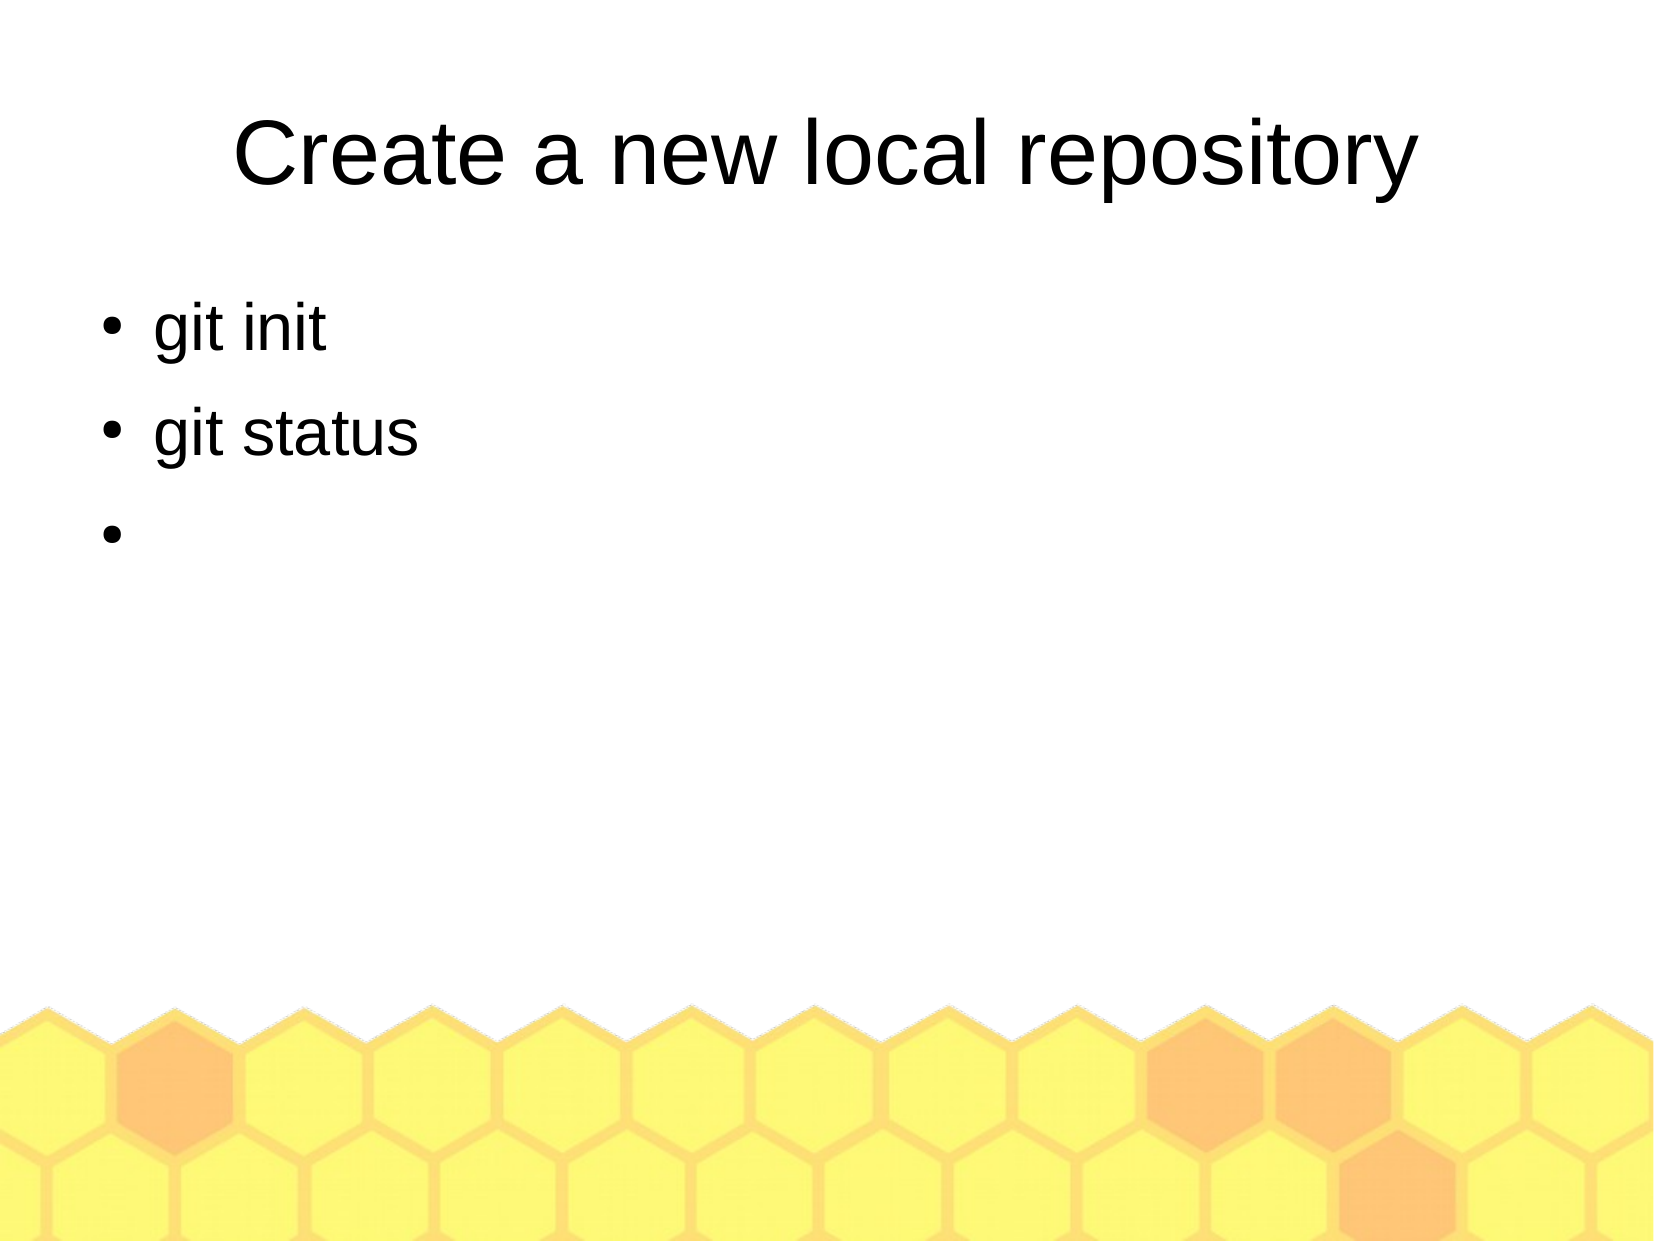

# Create a new local repository
git init
git status